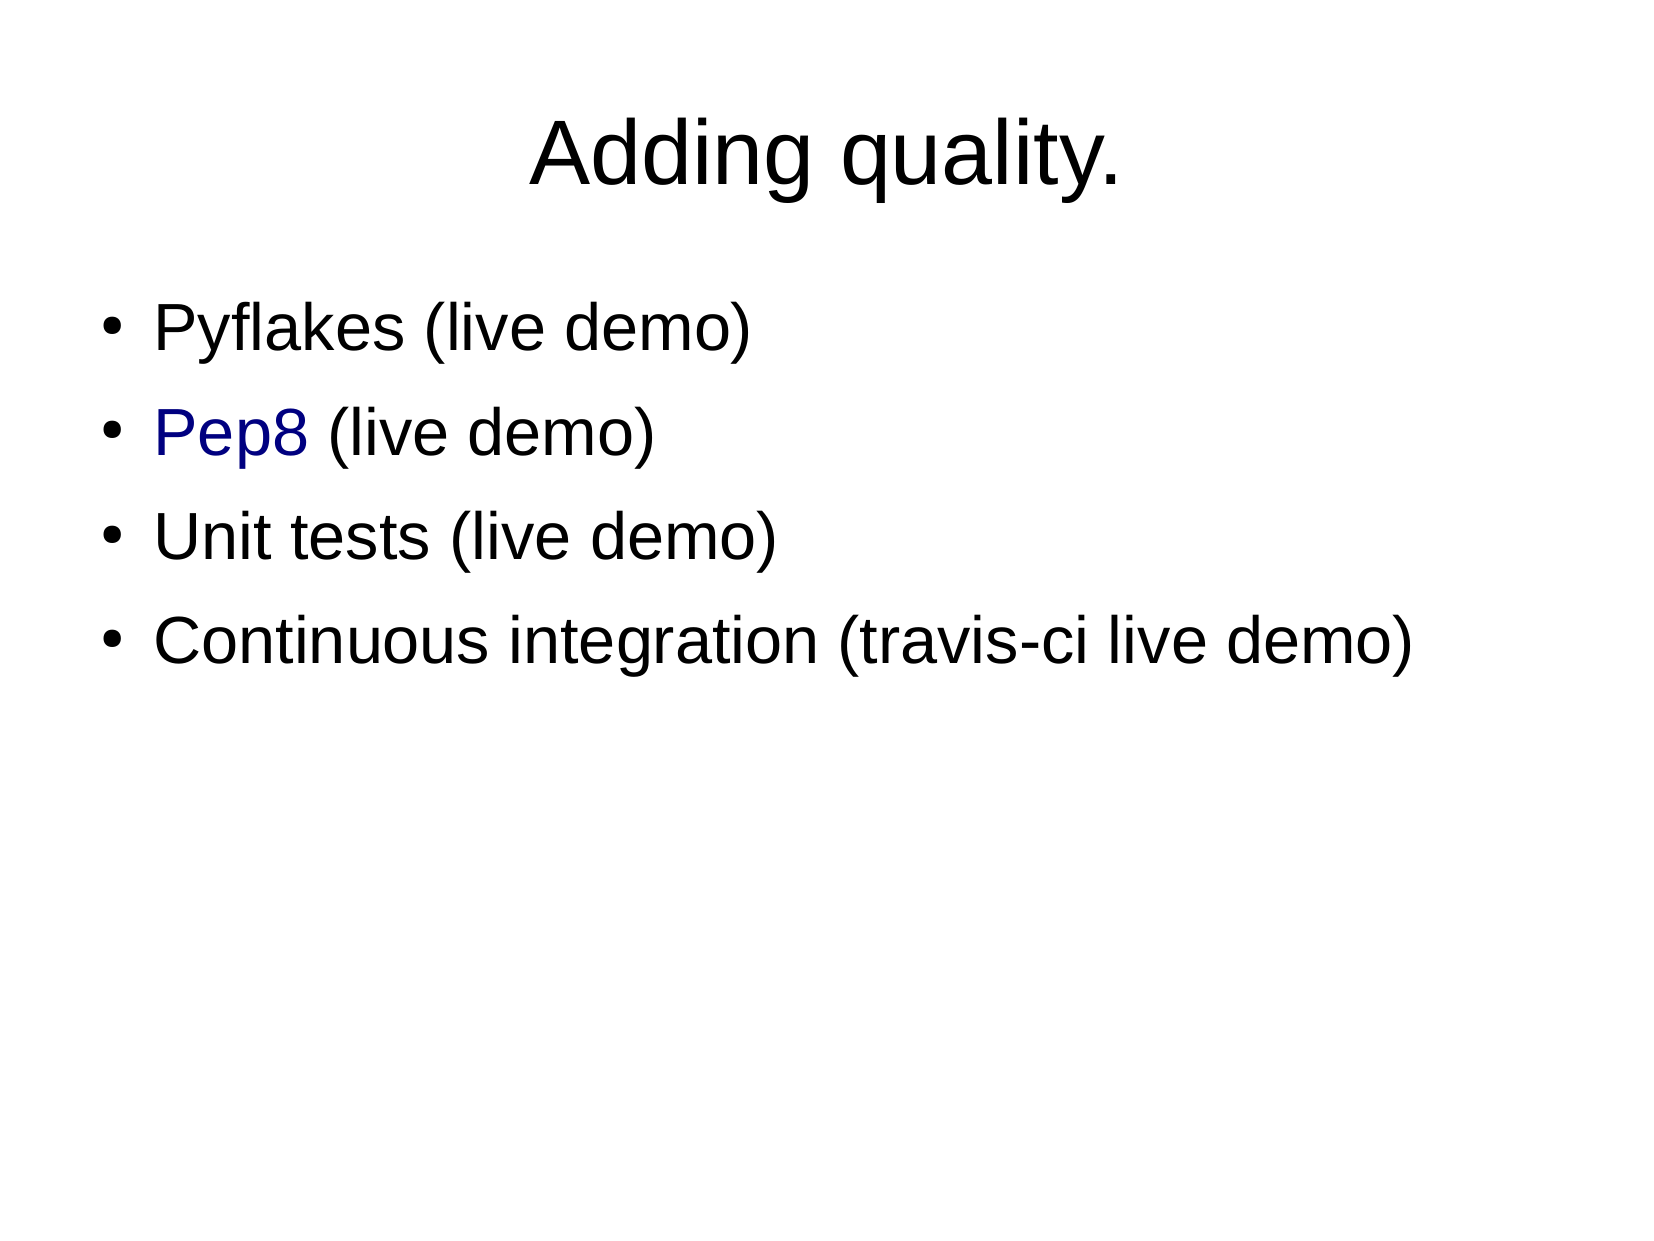

# Adding quality.
Pyflakes (live demo)
Pep8 (live demo)
Unit tests (live demo)
Continuous integration (travis-ci live demo)